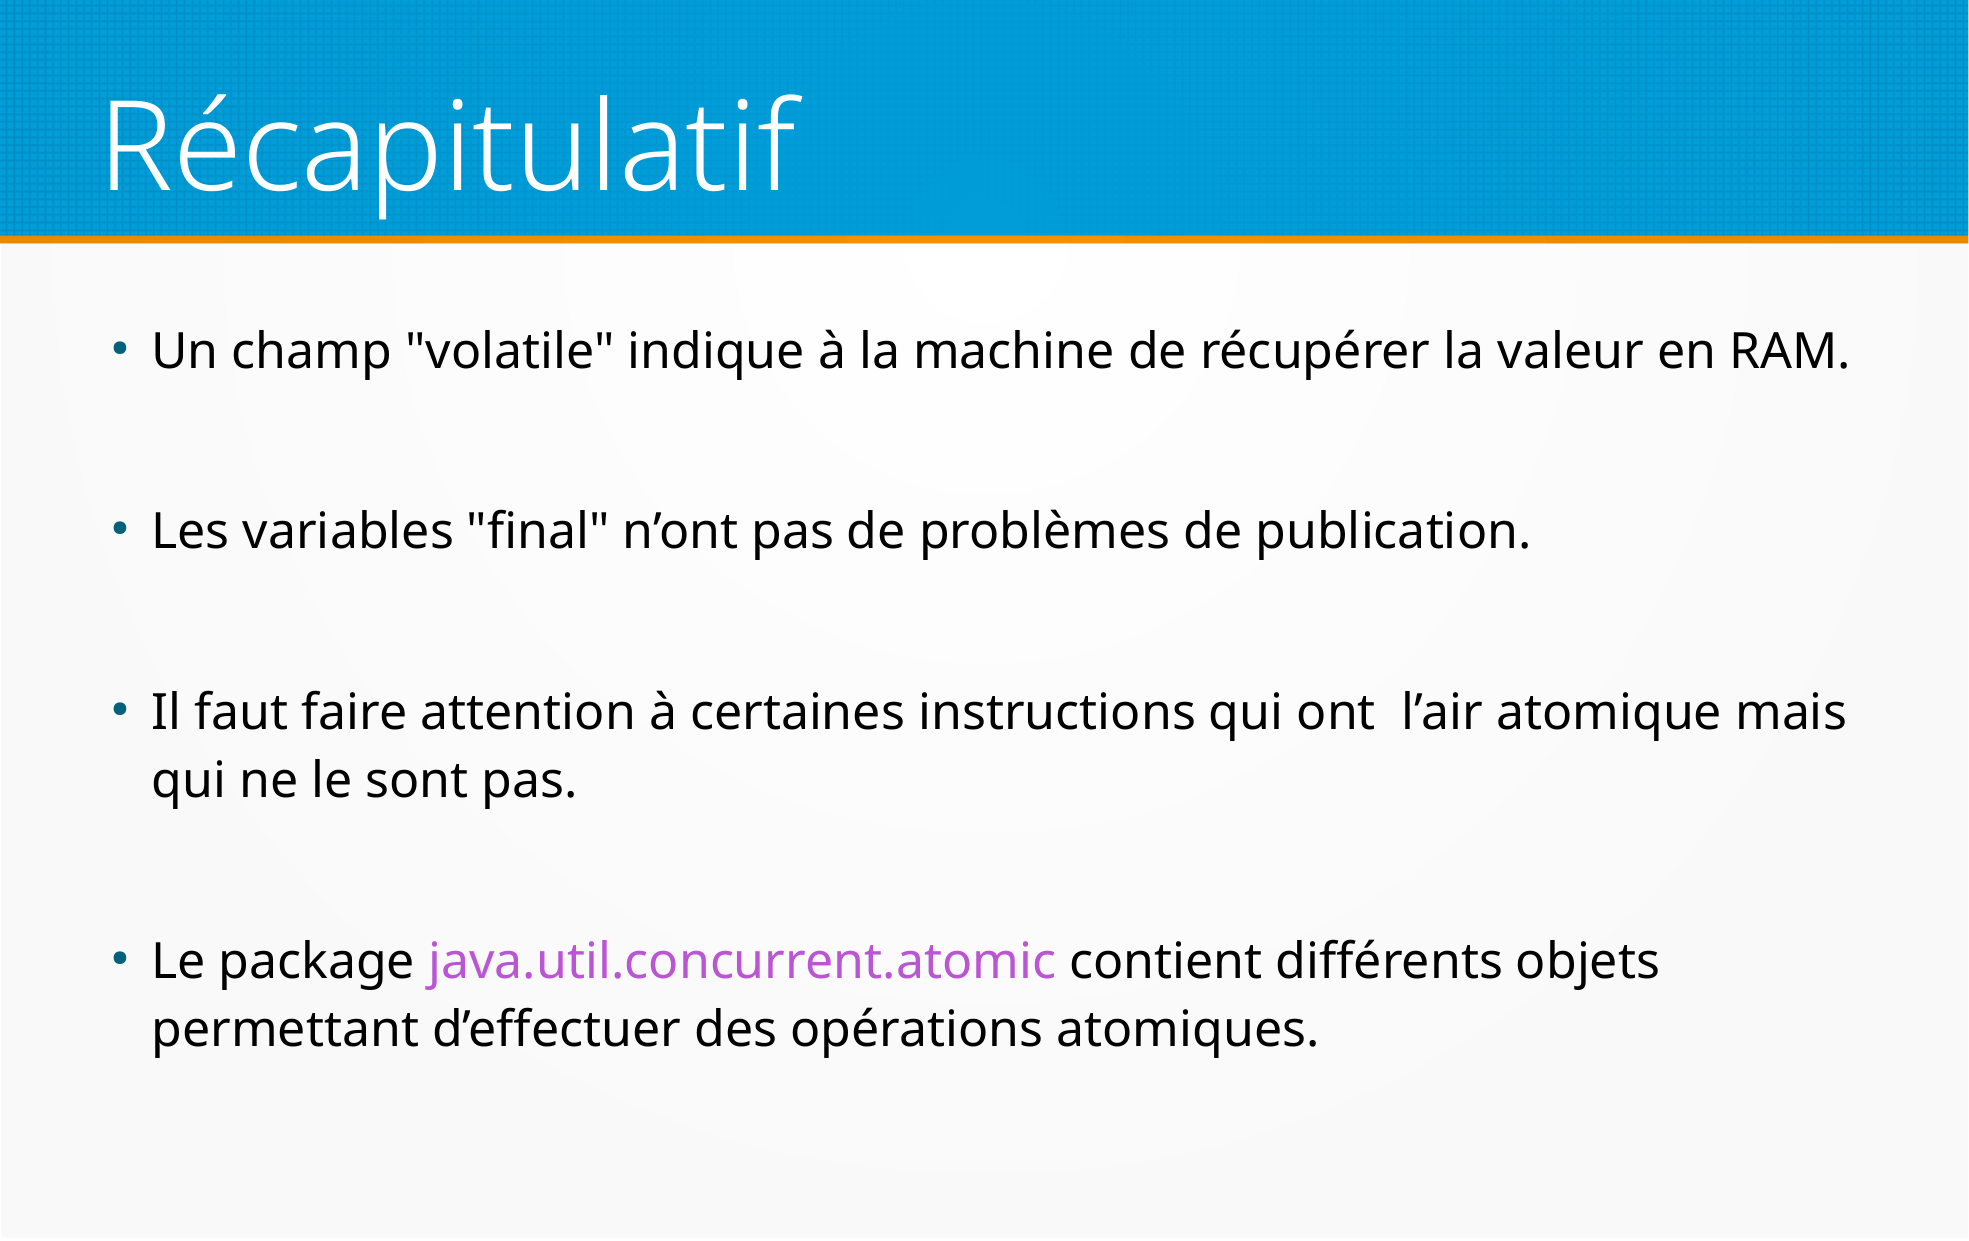

# Récapitulatif
Un champ "volatile" indique à la machine de récupérer la valeur en RAM.
Les variables "final" n’ont pas de problèmes de publication.
Il faut faire attention à certaines instructions qui ont l’air atomique mais qui ne le sont pas.
Le package java.util.concurrent.atomic contient différents objets permettant d’effectuer des opérations atomiques.